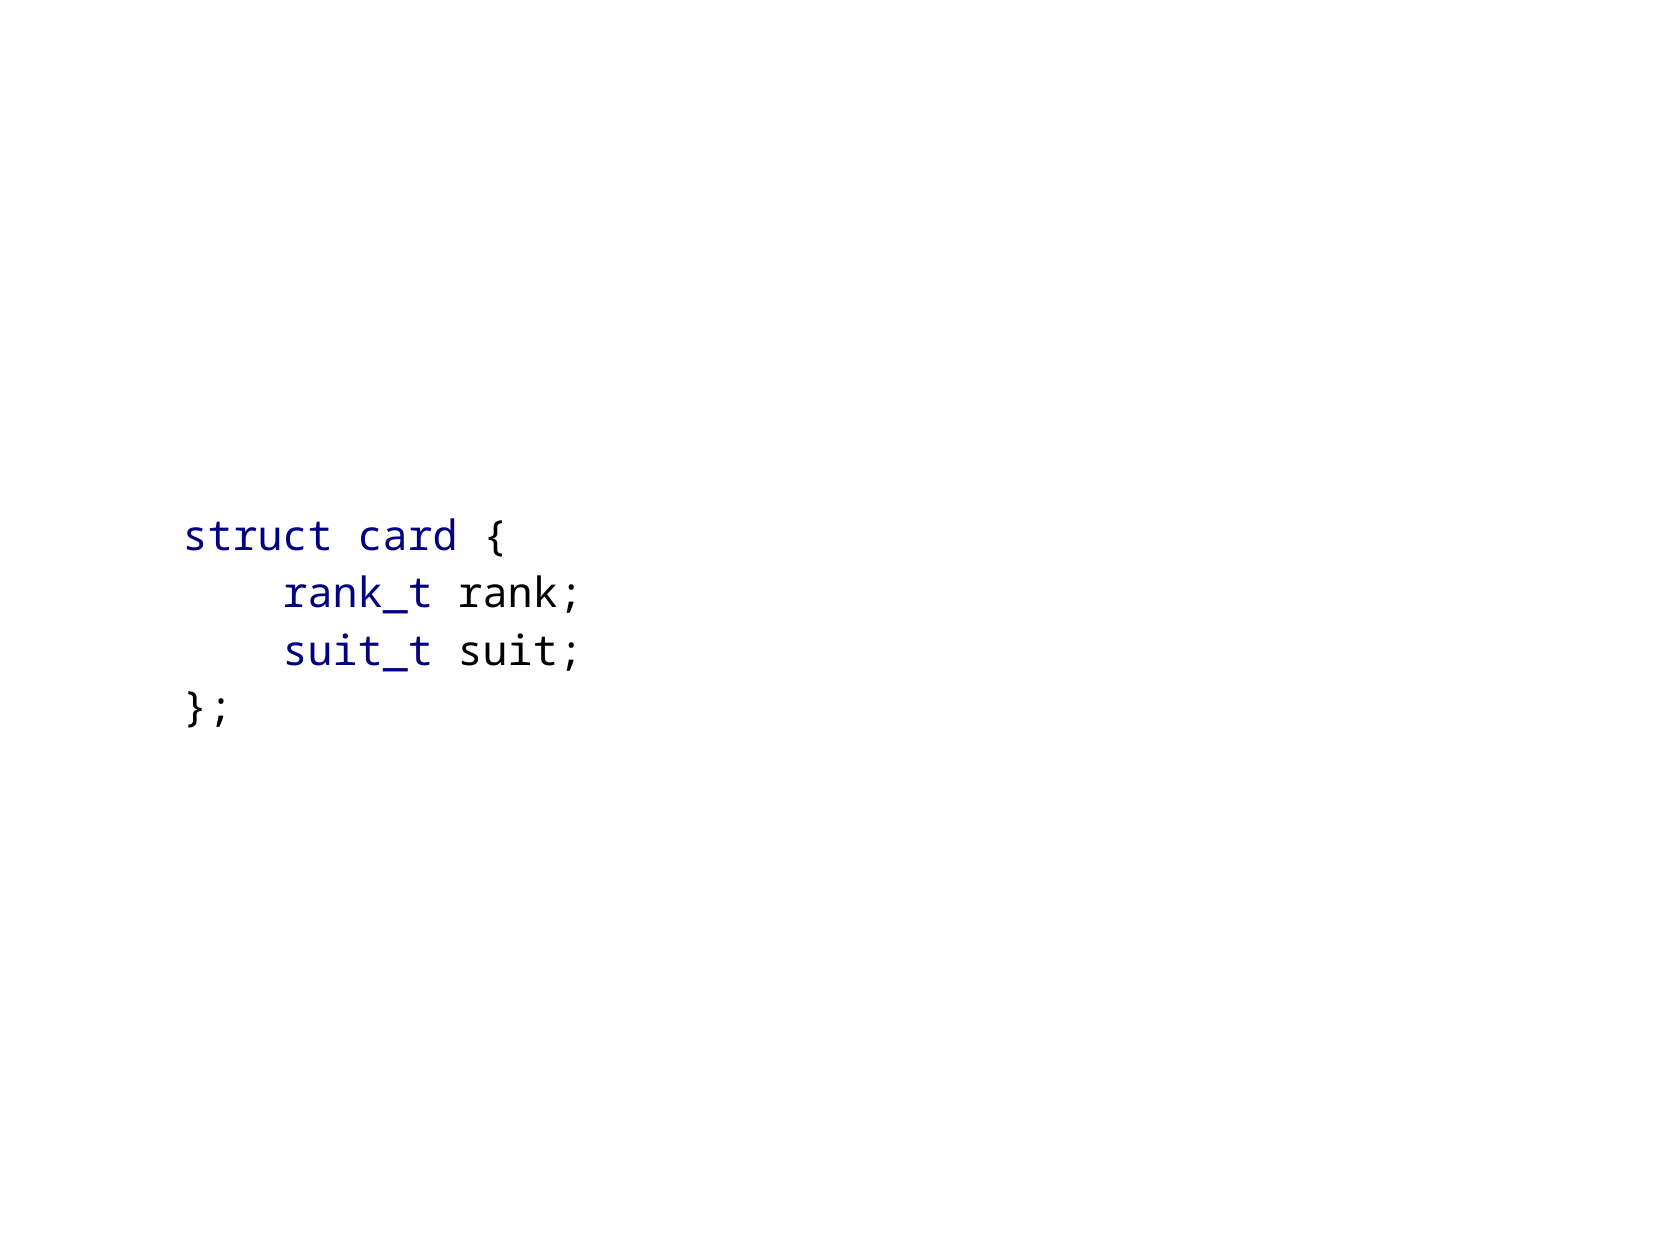

# struct card {
 rank_t rank;
 suit_t suit;
 };